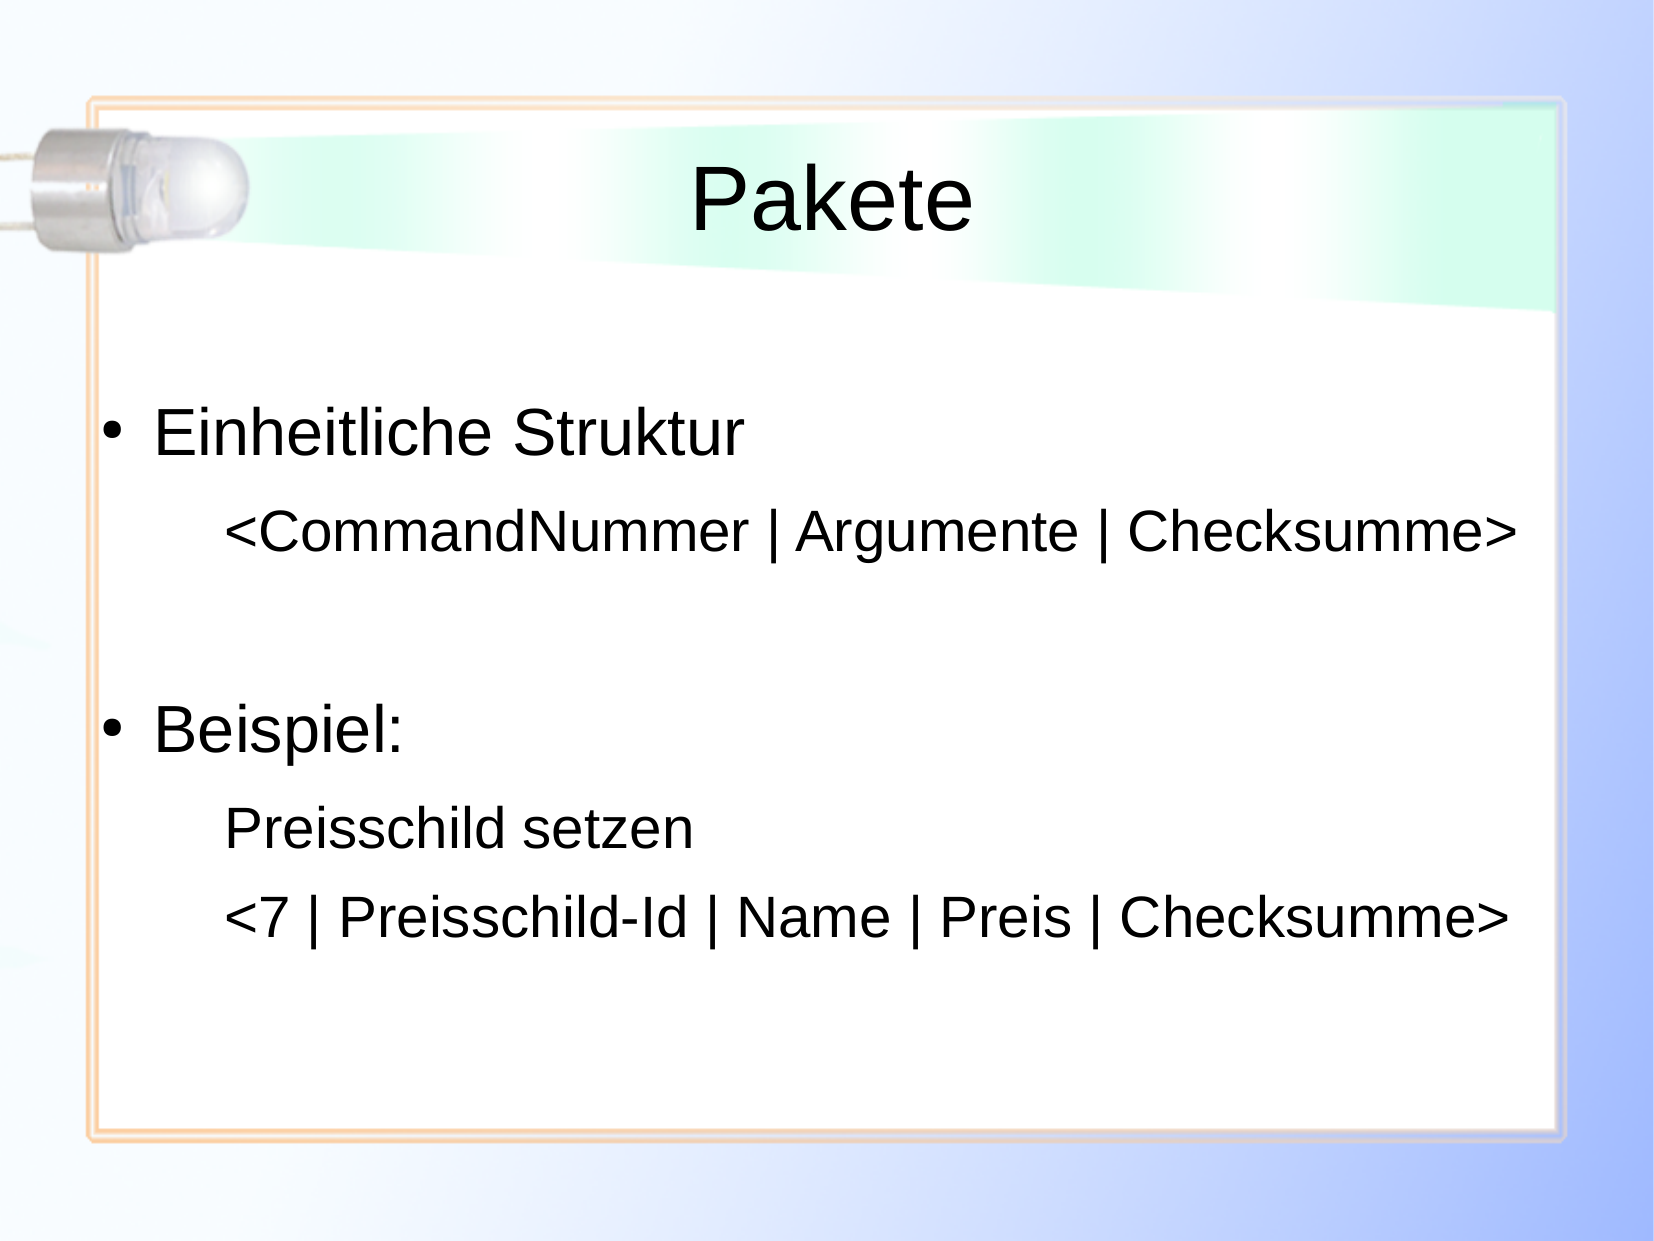

# Pakete
Einheitliche Struktur
<CommandNummer | Argumente | Checksumme>
Beispiel:
Preisschild setzen
<7 | Preisschild-Id | Name | Preis | Checksumme>